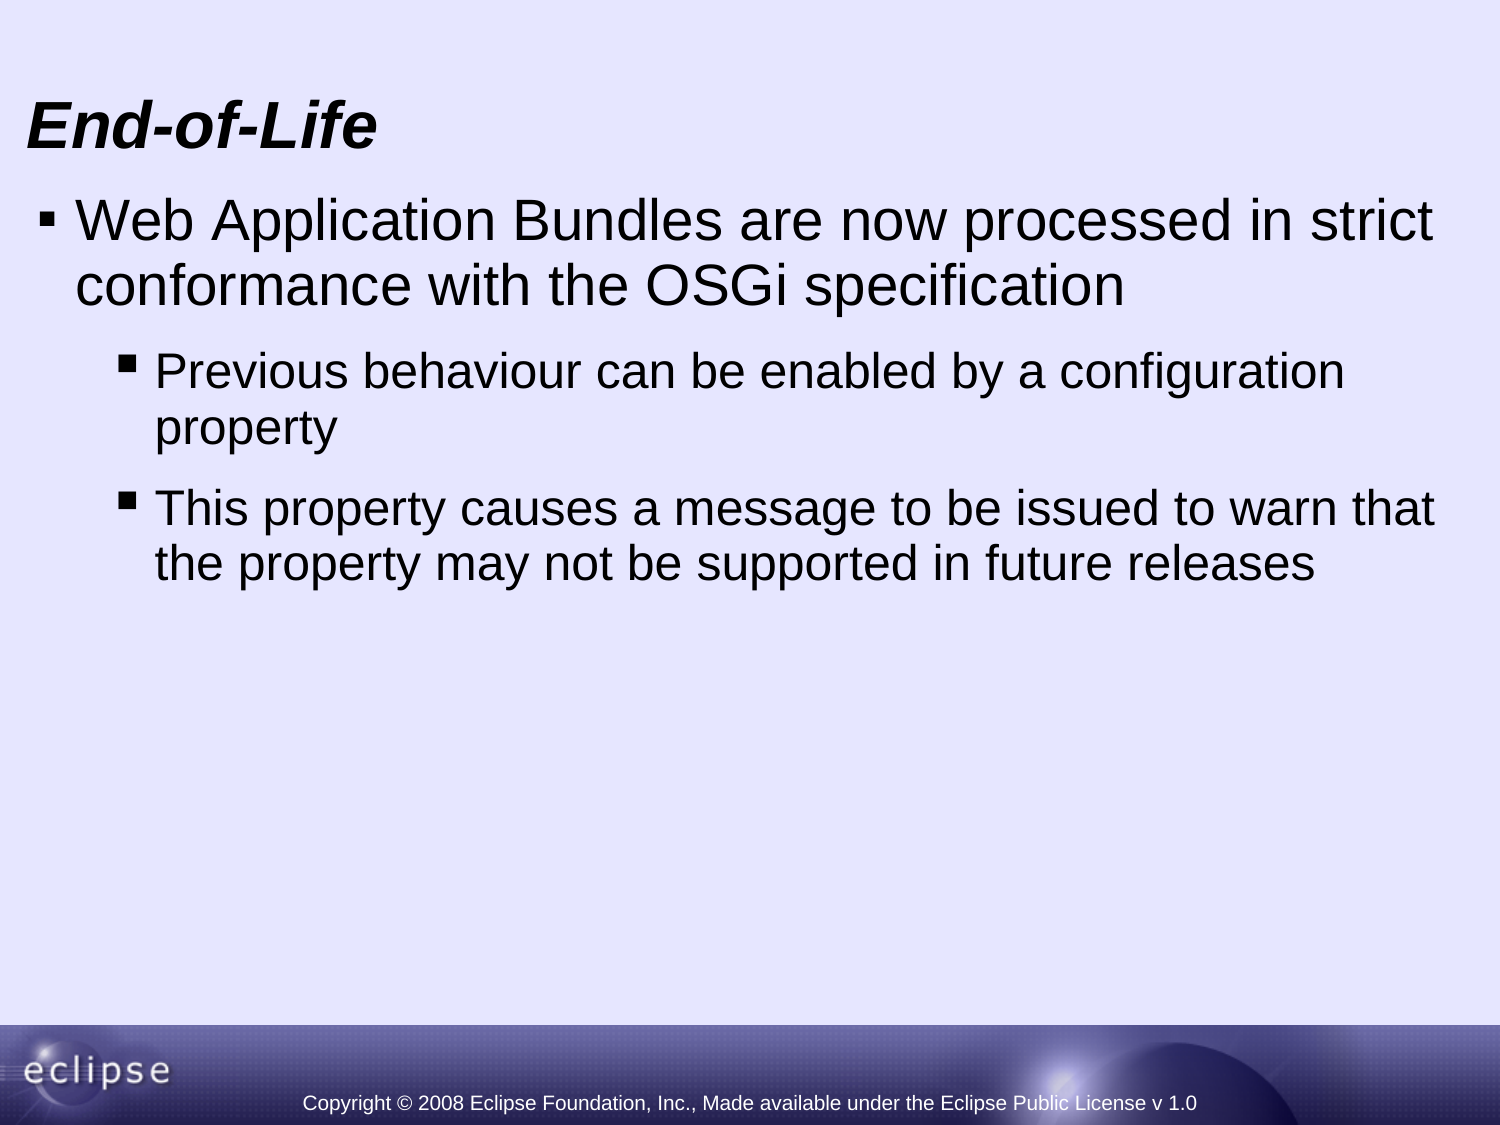

# End-of-Life
Web Application Bundles are now processed in strict conformance with the OSGi specification
Previous behaviour can be enabled by a configuration property
This property causes a message to be issued to warn that the property may not be supported in future releases